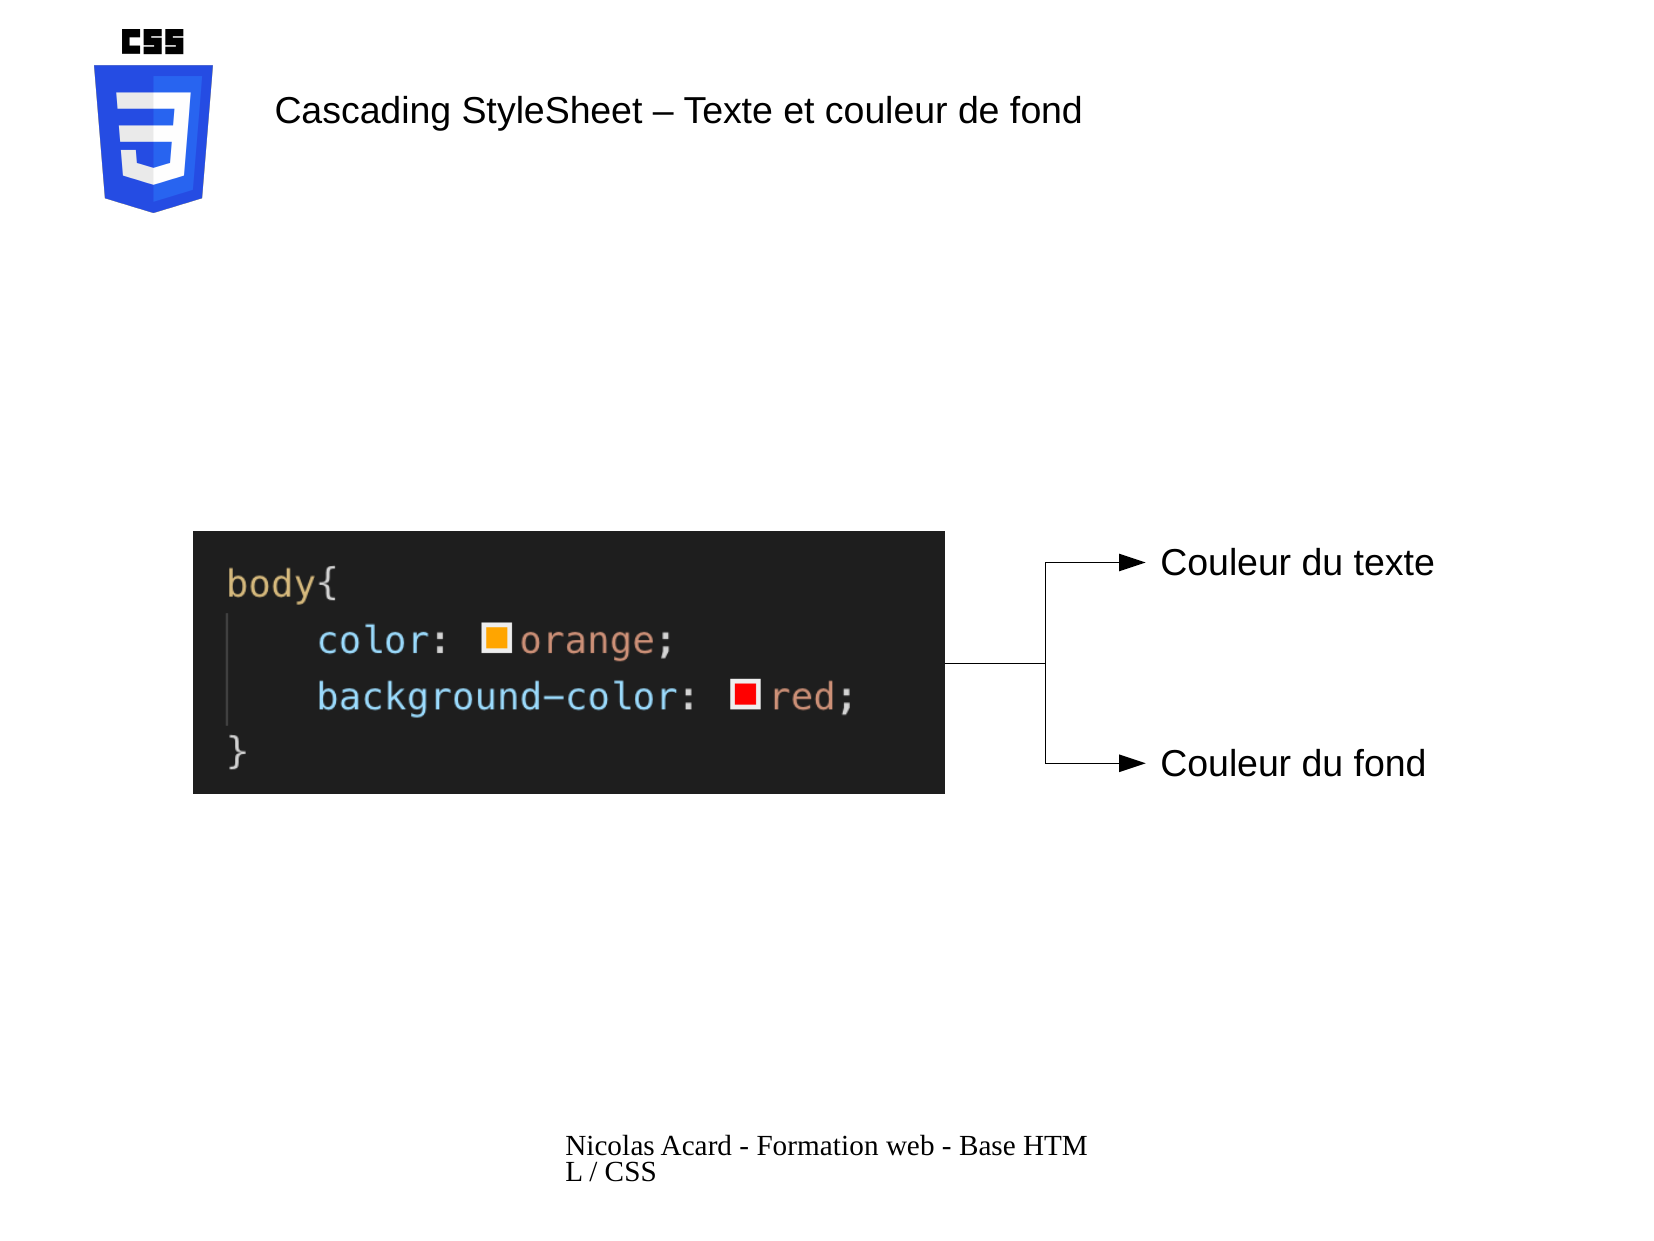

Cascading StyleSheet – Texte et couleur de fond
Couleur du texte
Couleur du fond
Nicolas Acard - Formation web - Base HTML / CSS